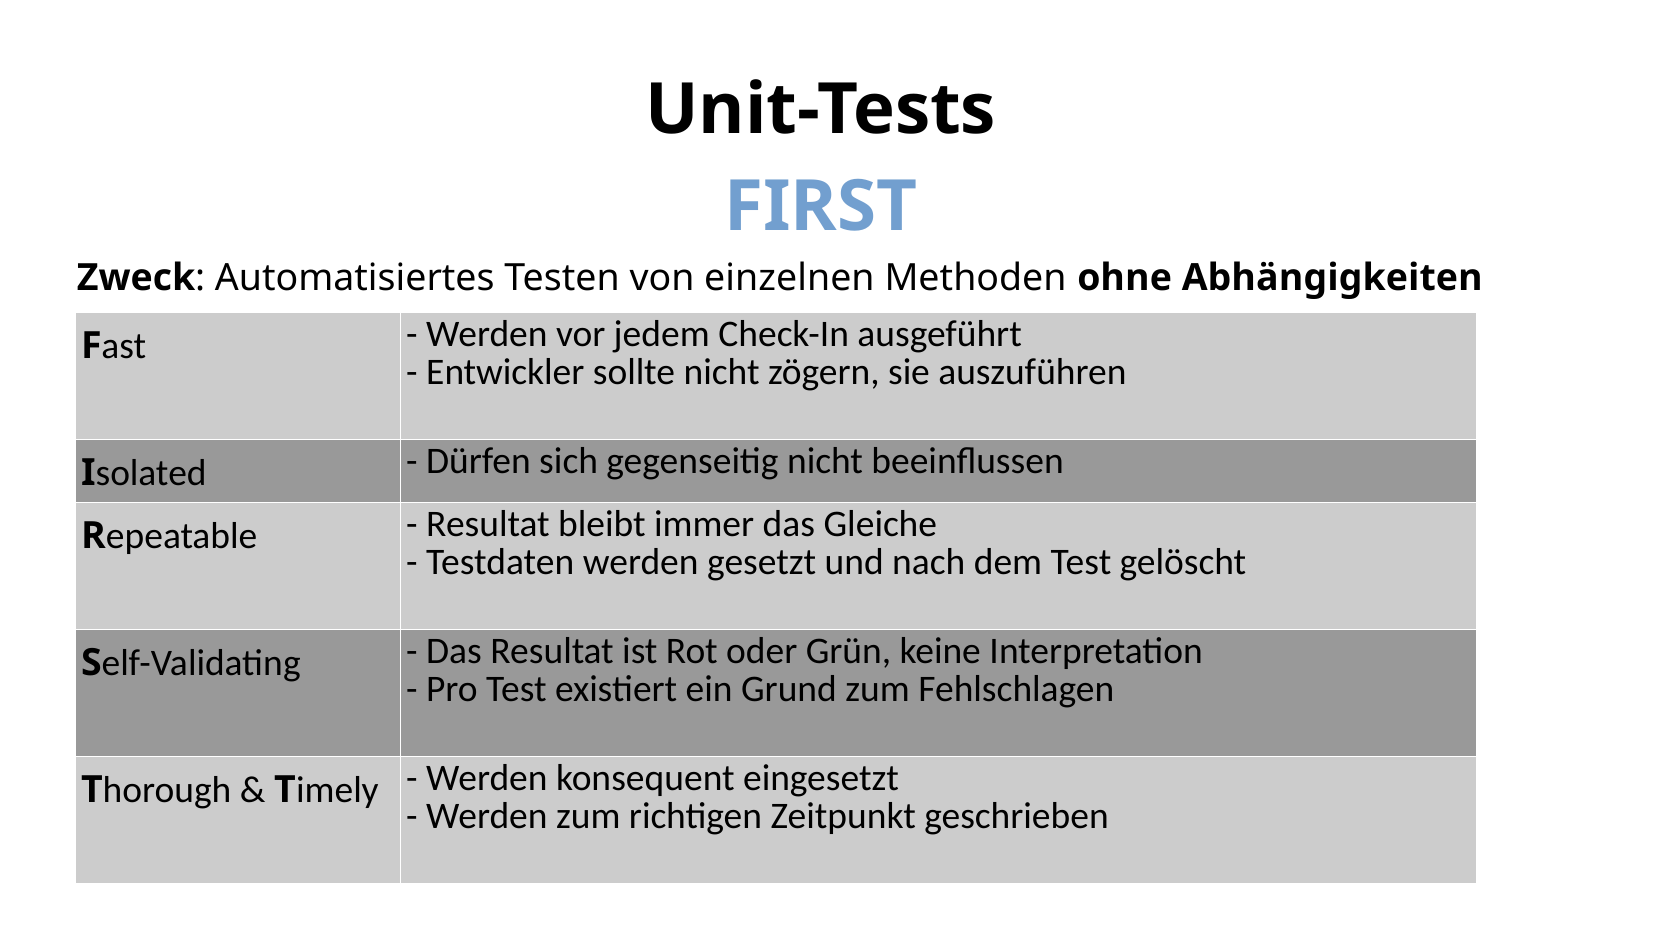

# Unit-Tests FIRST
Zweck: Automatisiertes Testen von einzelnen Methoden ohne Abhängigkeiten
| Fast | - Werden vor jedem Check-In ausgeführt - Entwickler sollte nicht zögern, sie auszuführen |
| --- | --- |
| Isolated | - Dürfen sich gegenseitig nicht beeinflussen |
| Repeatable | - Resultat bleibt immer das Gleiche  - Testdaten werden gesetzt und nach dem Test gelöscht |
| Self-Validating | - Das Resultat ist Rot oder Grün, keine Interpretation   - Pro Test existiert ein Grund zum Fehlschlagen |
| Thorough & Timely | - Werden konsequent eingesetzt - Werden zum richtigen Zeitpunkt geschrieben |